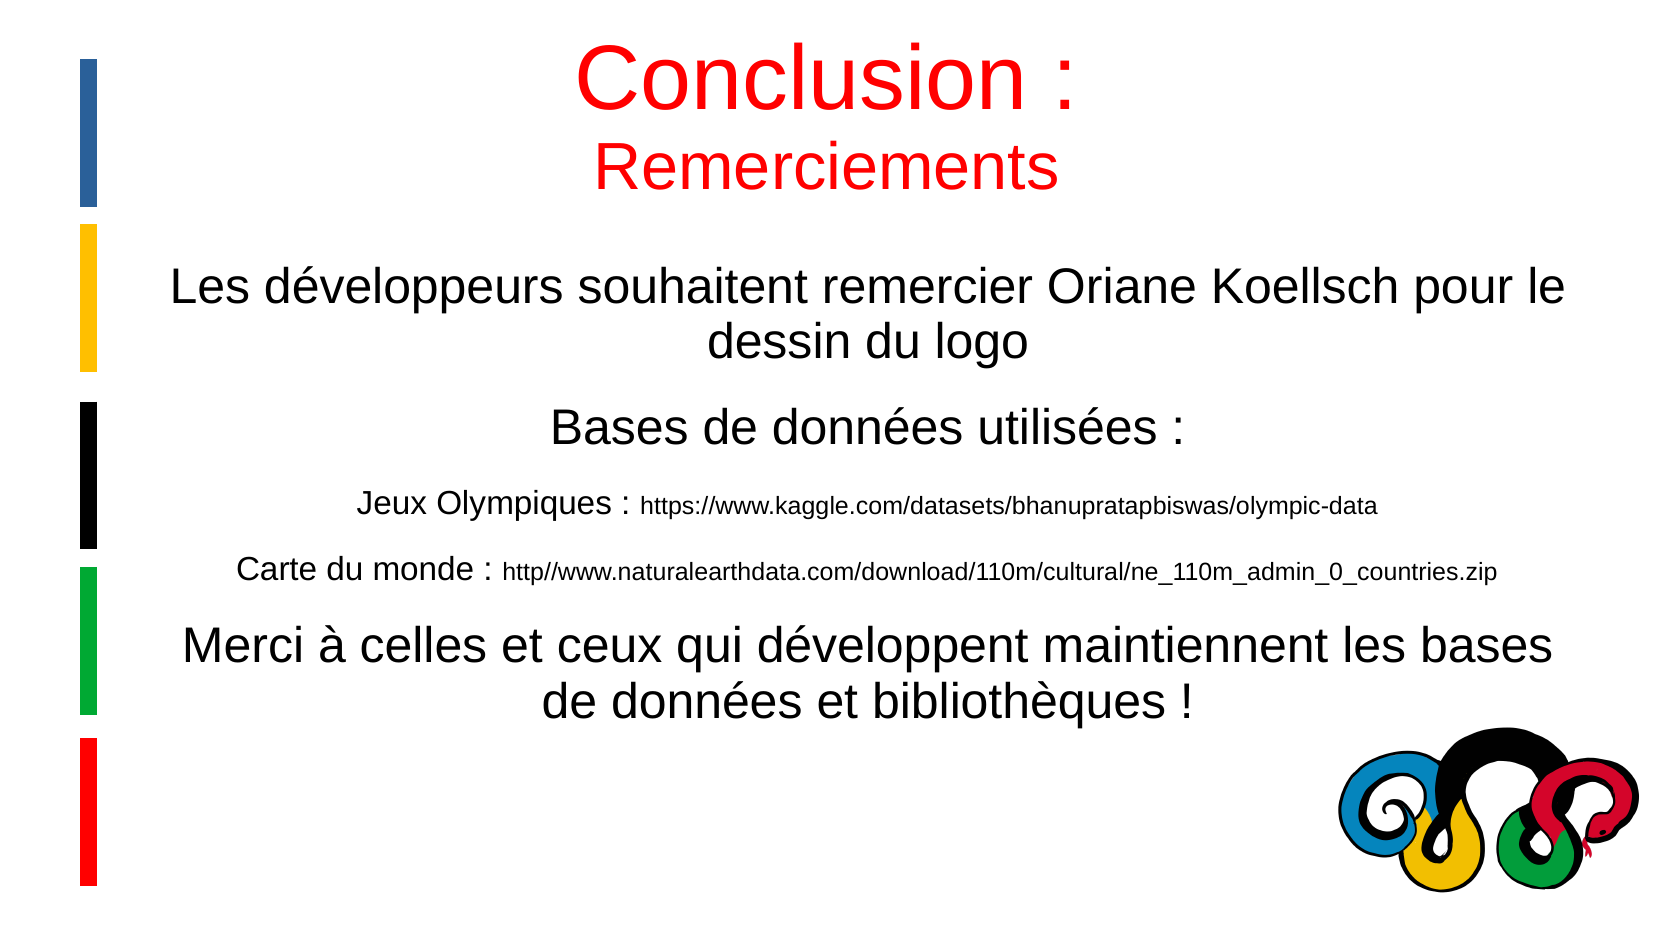

# Conclusion : Remerciements
Les développeurs souhaitent remercier Oriane Koellsch pour le dessin du logo
Bases de données utilisées :
Jeux Olympiques : https://www.kaggle.com/datasets/bhanupratapbiswas/olympic-data
Carte du monde : http//www.naturalearthdata.com/download/110m/cultural/ne_110m_admin_0_countries.zip
Merci à celles et ceux qui développent maintiennent les bases de données et bibliothèques !